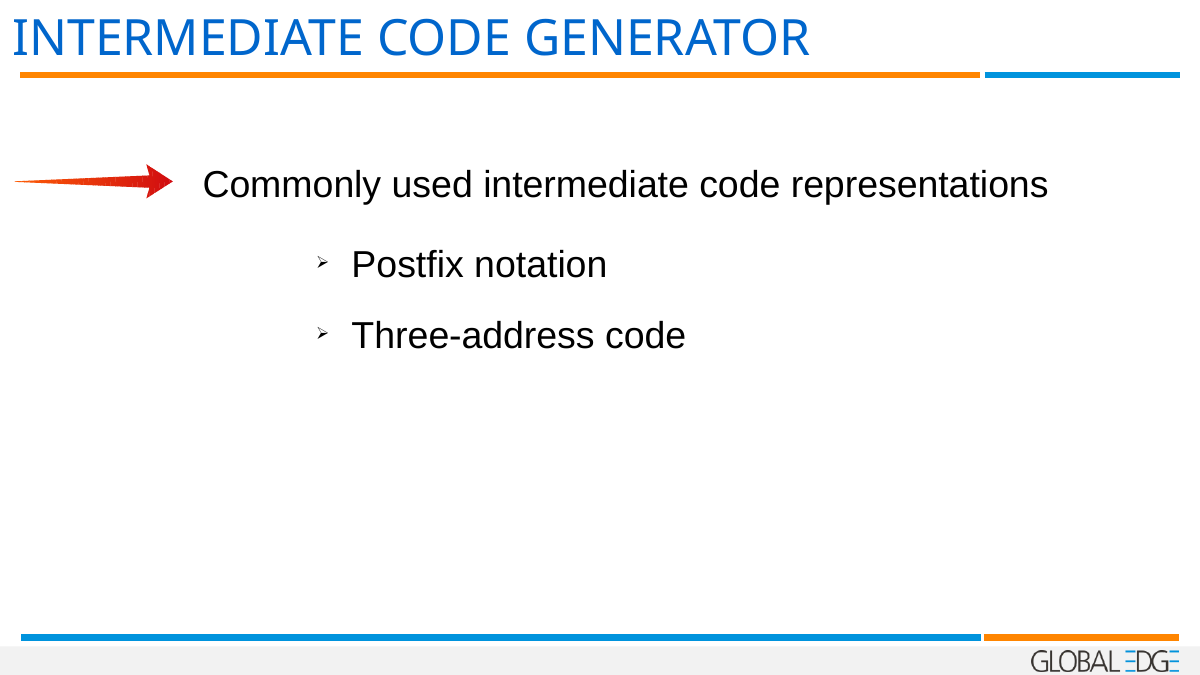

# INTERMEDIATE CODE GENERATOR
 Commonly used intermediate code representations
Postfix notation
Three-address code